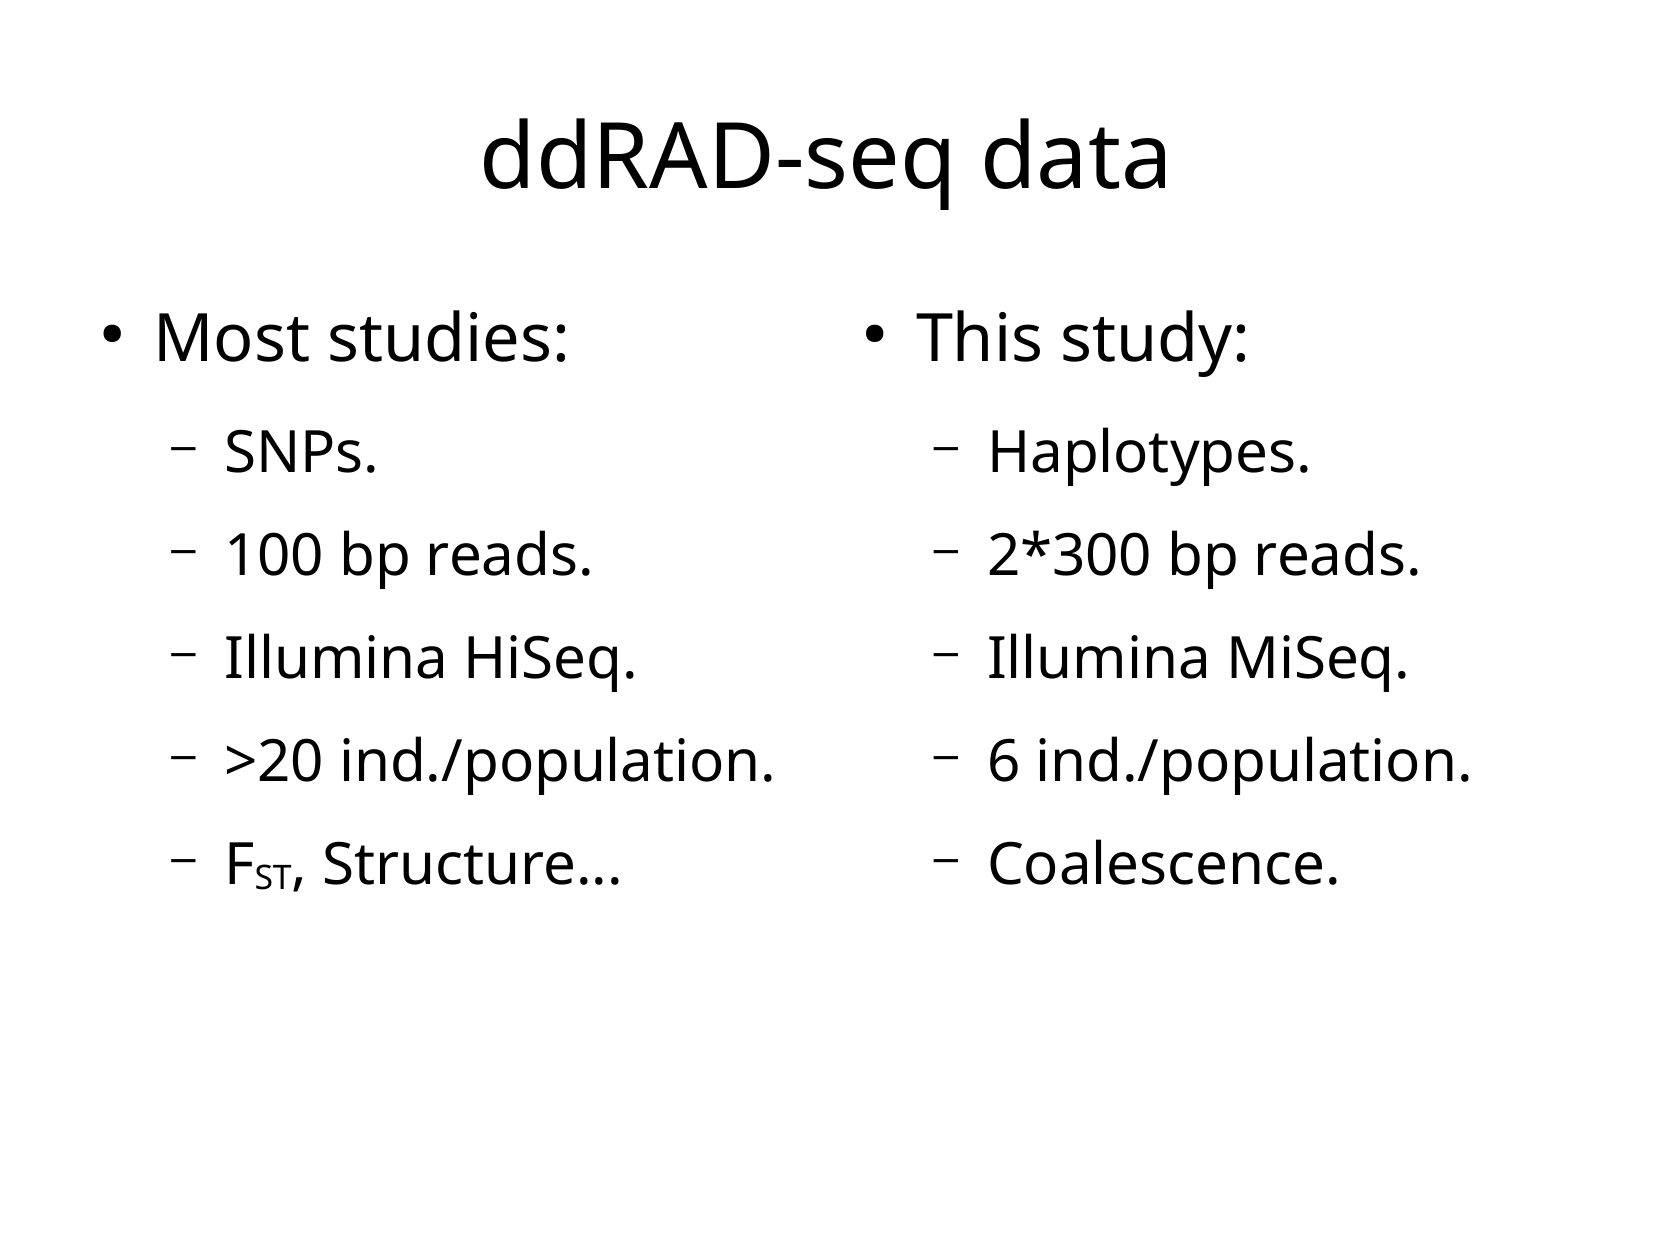

# ddRAD-seq data
Most studies:
SNPs.
100 bp reads.
Illumina HiSeq.
>20 ind./population.
FST, Structure...
This study:
Haplotypes.
2*300 bp reads.
Illumina MiSeq.
6 ind./population.
Coalescence.